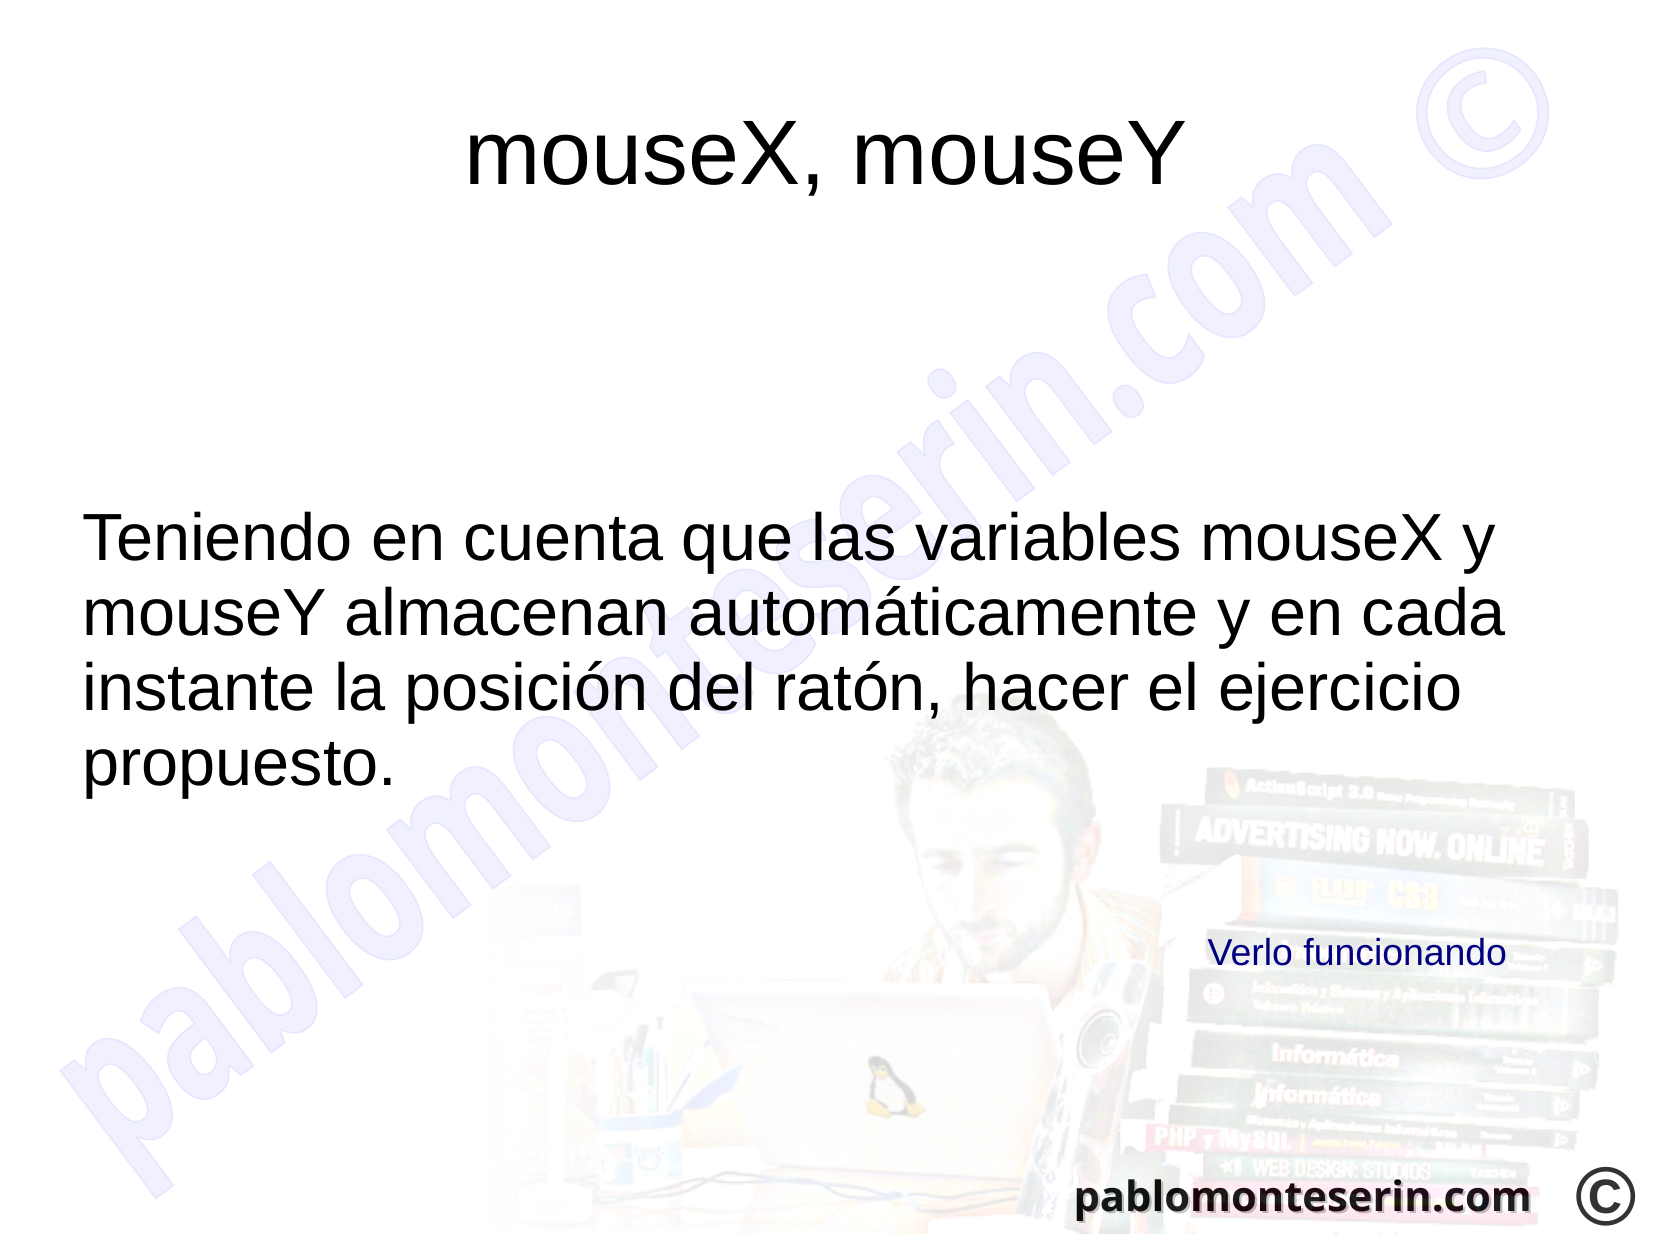

# mouseX, mouseY
Teniendo en cuenta que las variables mouseX y mouseY almacenan automáticamente y en cada instante la posición del ratón, hacer el ejercicio propuesto.
Verlo funcionando